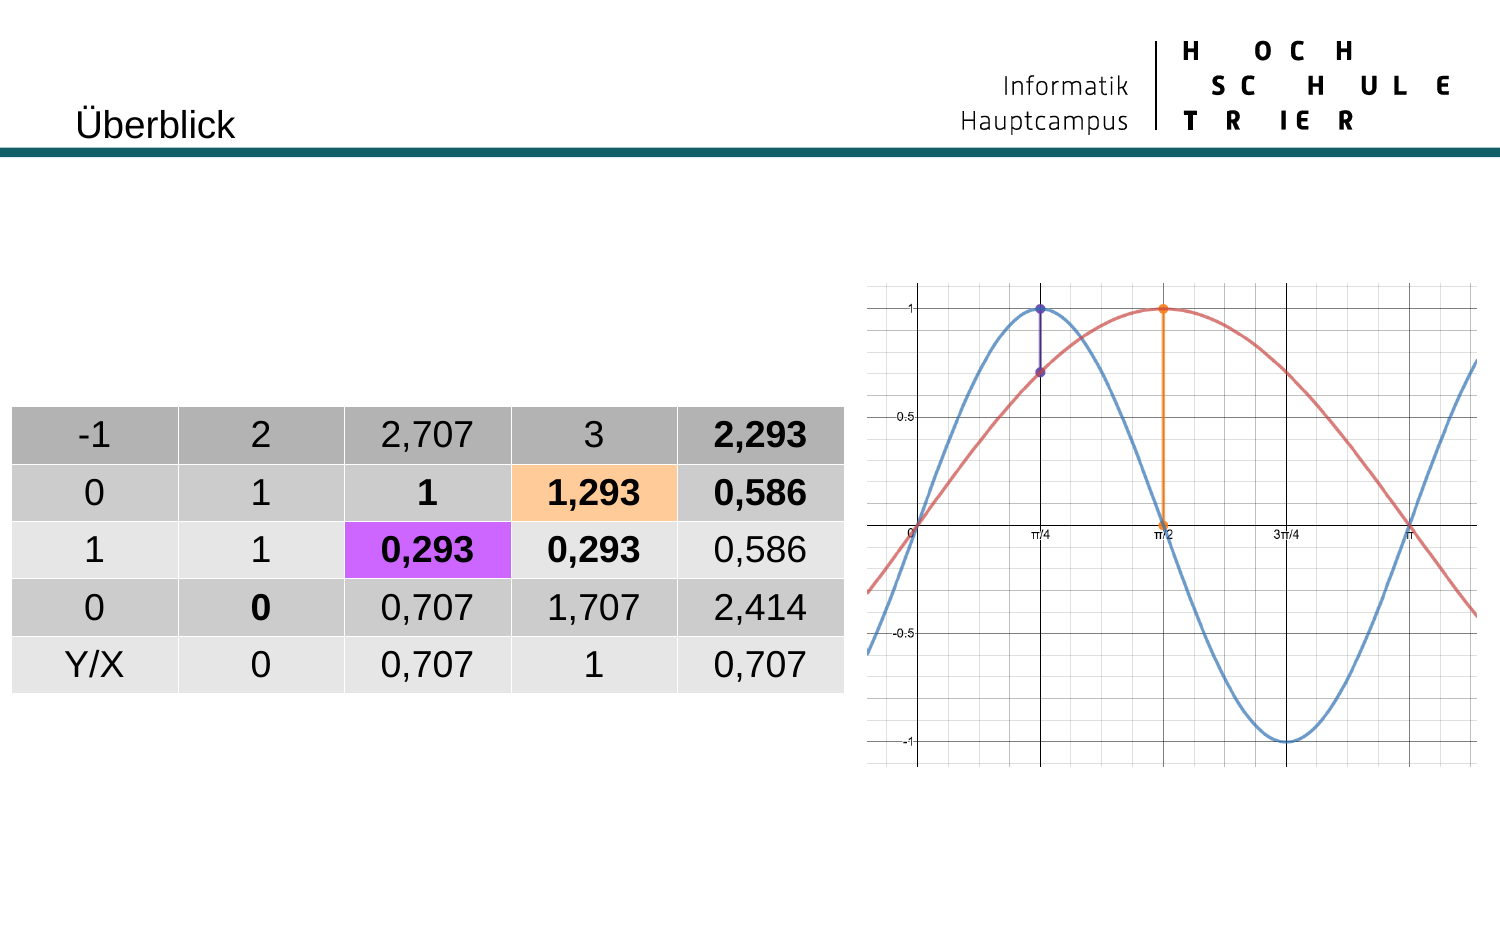

# Überblick
| -1 | 2 | 2,707 | 3 | 2,293 |
| --- | --- | --- | --- | --- |
| 0 | 1 | 1 | 1,293 | 0,586 |
| 1 | 1 | 0,293 | 0,293 | 0,586 |
| 0 | 0 | 0,707 | 1,707 | 2,414 |
| Y/X | 0 | 0,707 | 1 | 0,707 |